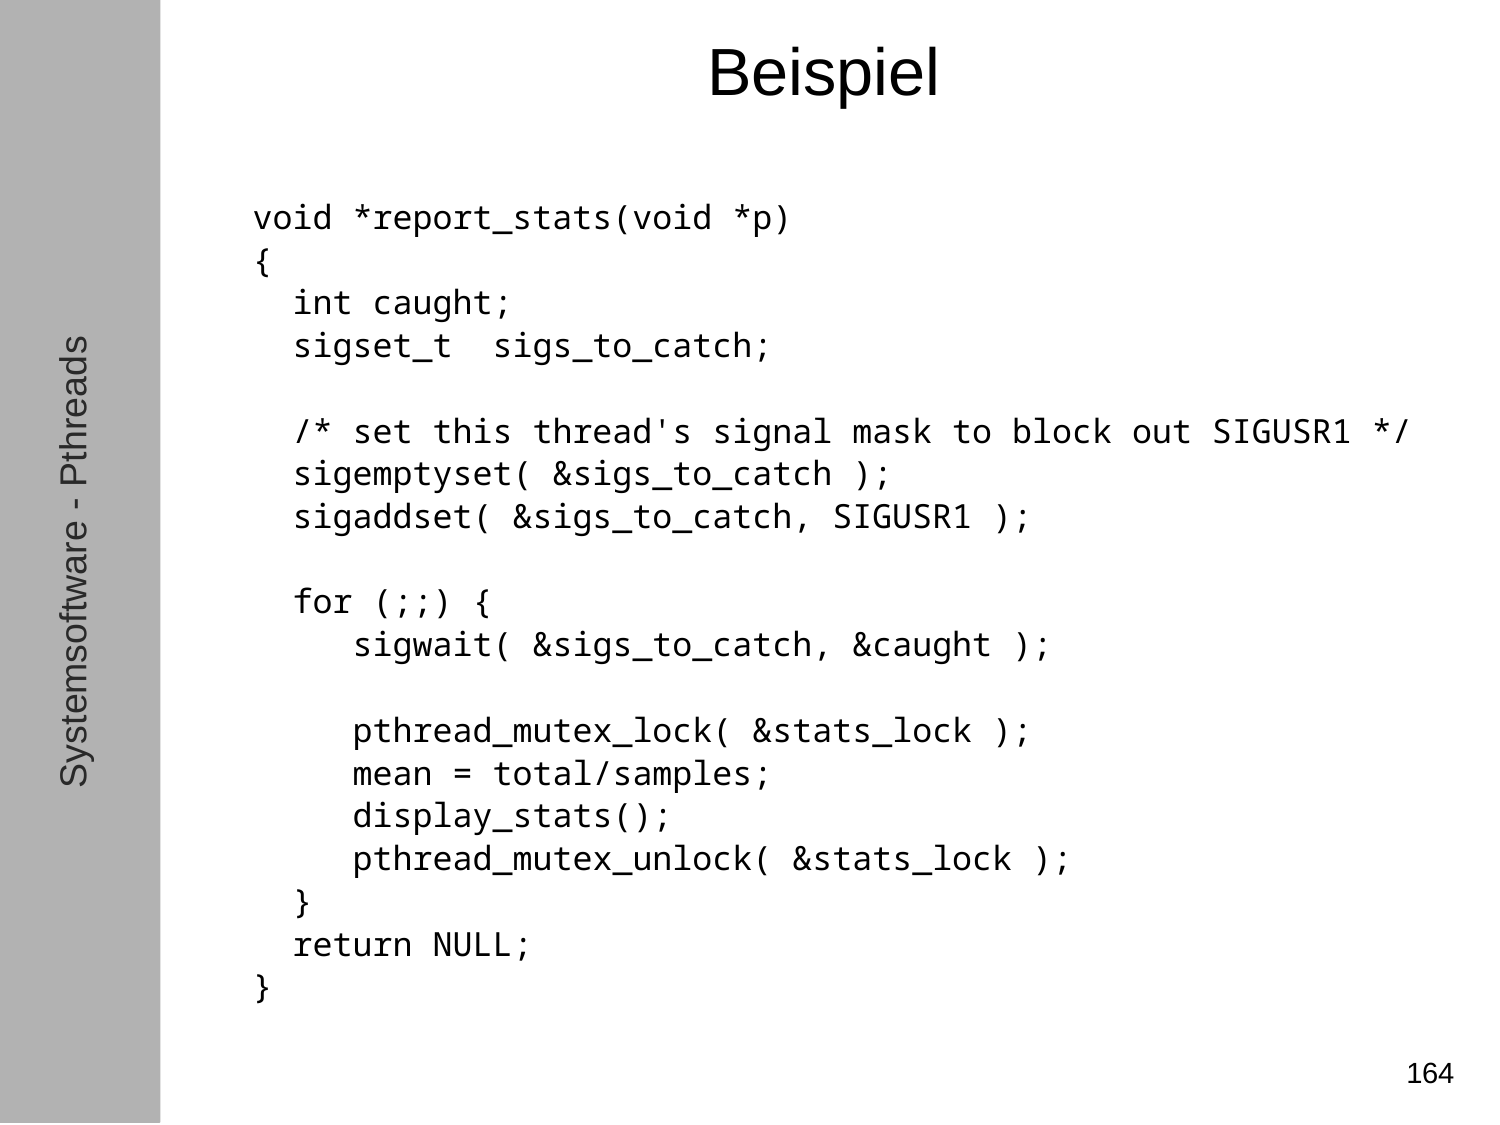

Beispiel
void *report_stats(void *p)
{
 int caught;
 sigset_t sigs_to_catch;
 /* set this thread's signal mask to block out SIGUSR1 */
 sigemptyset( &sigs_to_catch );
 sigaddset( &sigs_to_catch, SIGUSR1 );
 for (;;) {
 sigwait( &sigs_to_catch, &caught );
 pthread_mutex_lock( &stats_lock );
 mean = total/samples;
 display_stats();
 pthread_mutex_unlock( &stats_lock );
 }
 return NULL;
}
Systemsoftware - Pthreads